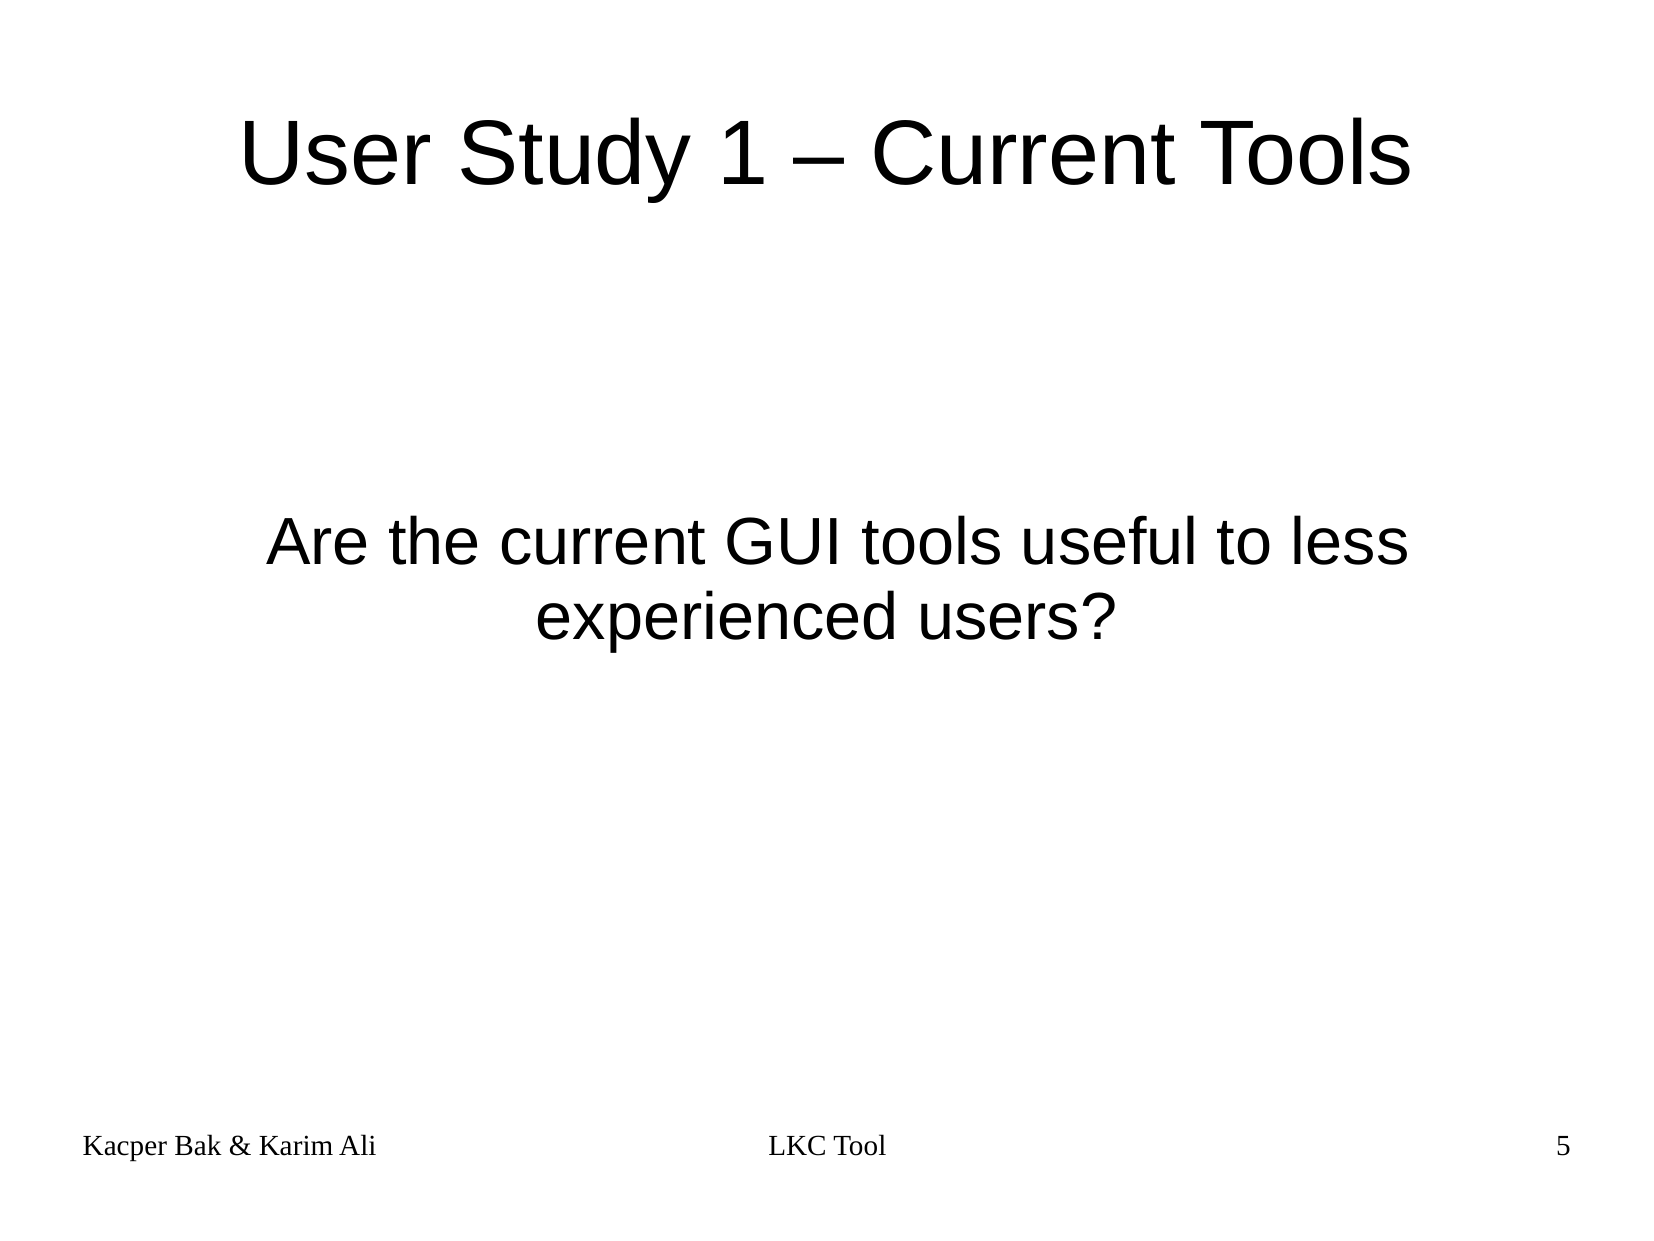

# User Study 1 – Current Tools
Are the current GUI tools useful to less experienced users?
Kacper Bak & Karim Ali
LKC Tool
5